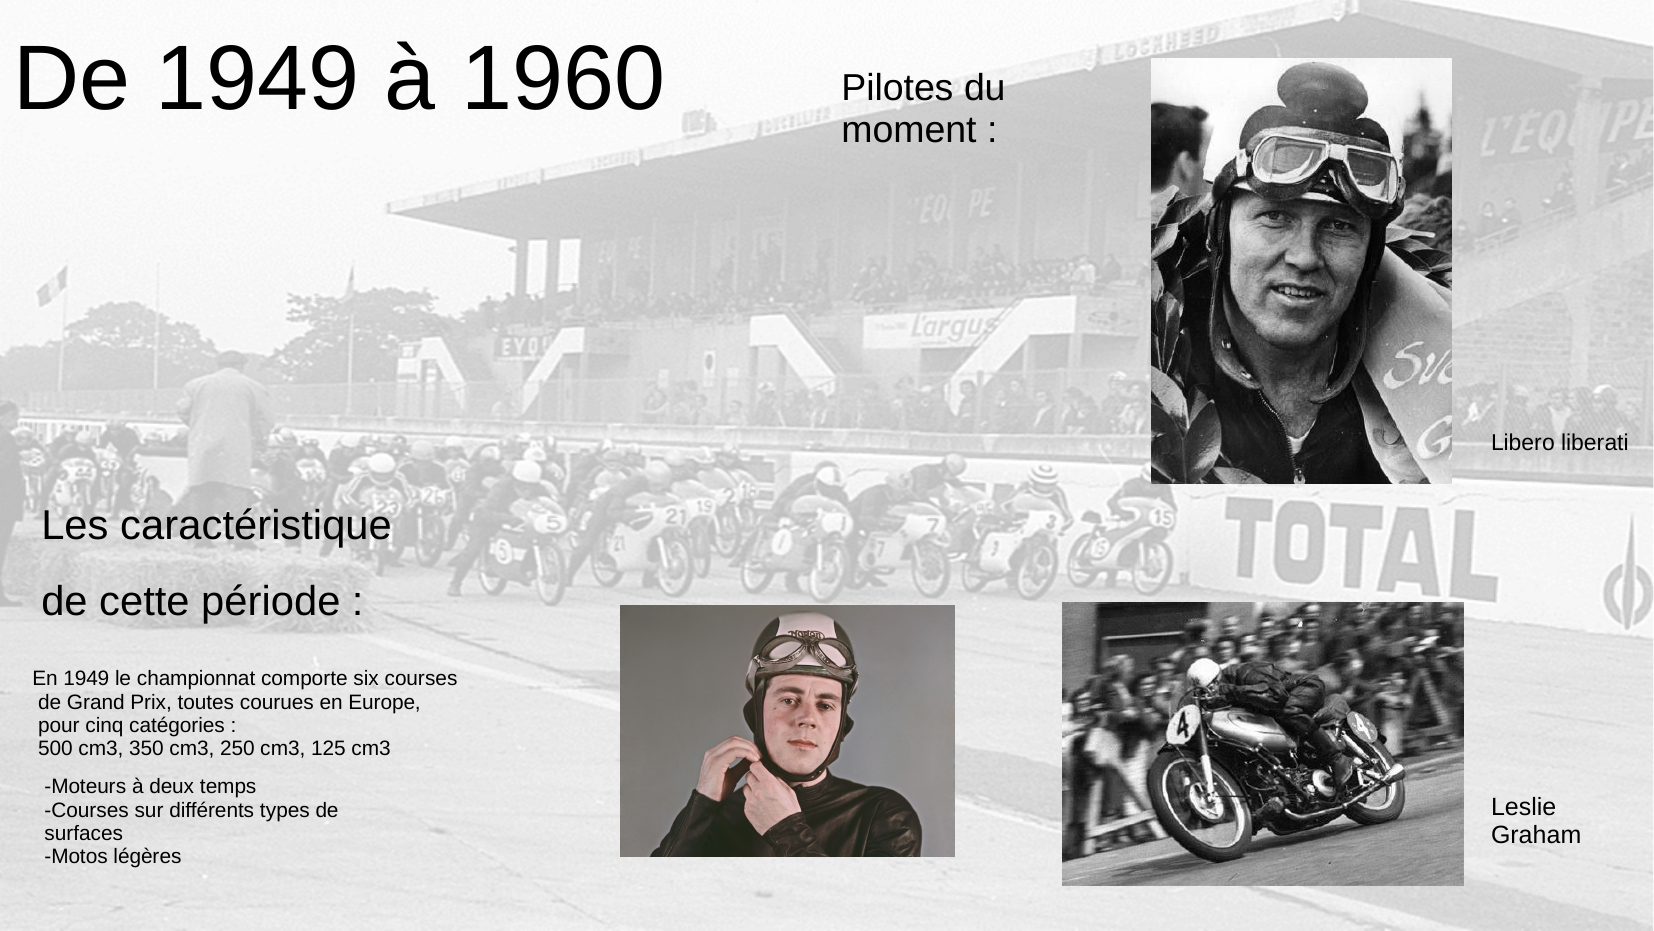

# De 1949 à 1960
Pilotes du moment :
Libero liberati
Les caractéristique
de cette période :
En 1949 le championnat comporte six courses
 de Grand Prix, toutes courues en Europe,
 pour cinq catégories :
 500 cm3, 350 cm3, 250 cm3, 125 cm3
-Moteurs à deux temps
-Courses sur différents types de surfaces
-Motos légères
Leslie
Graham